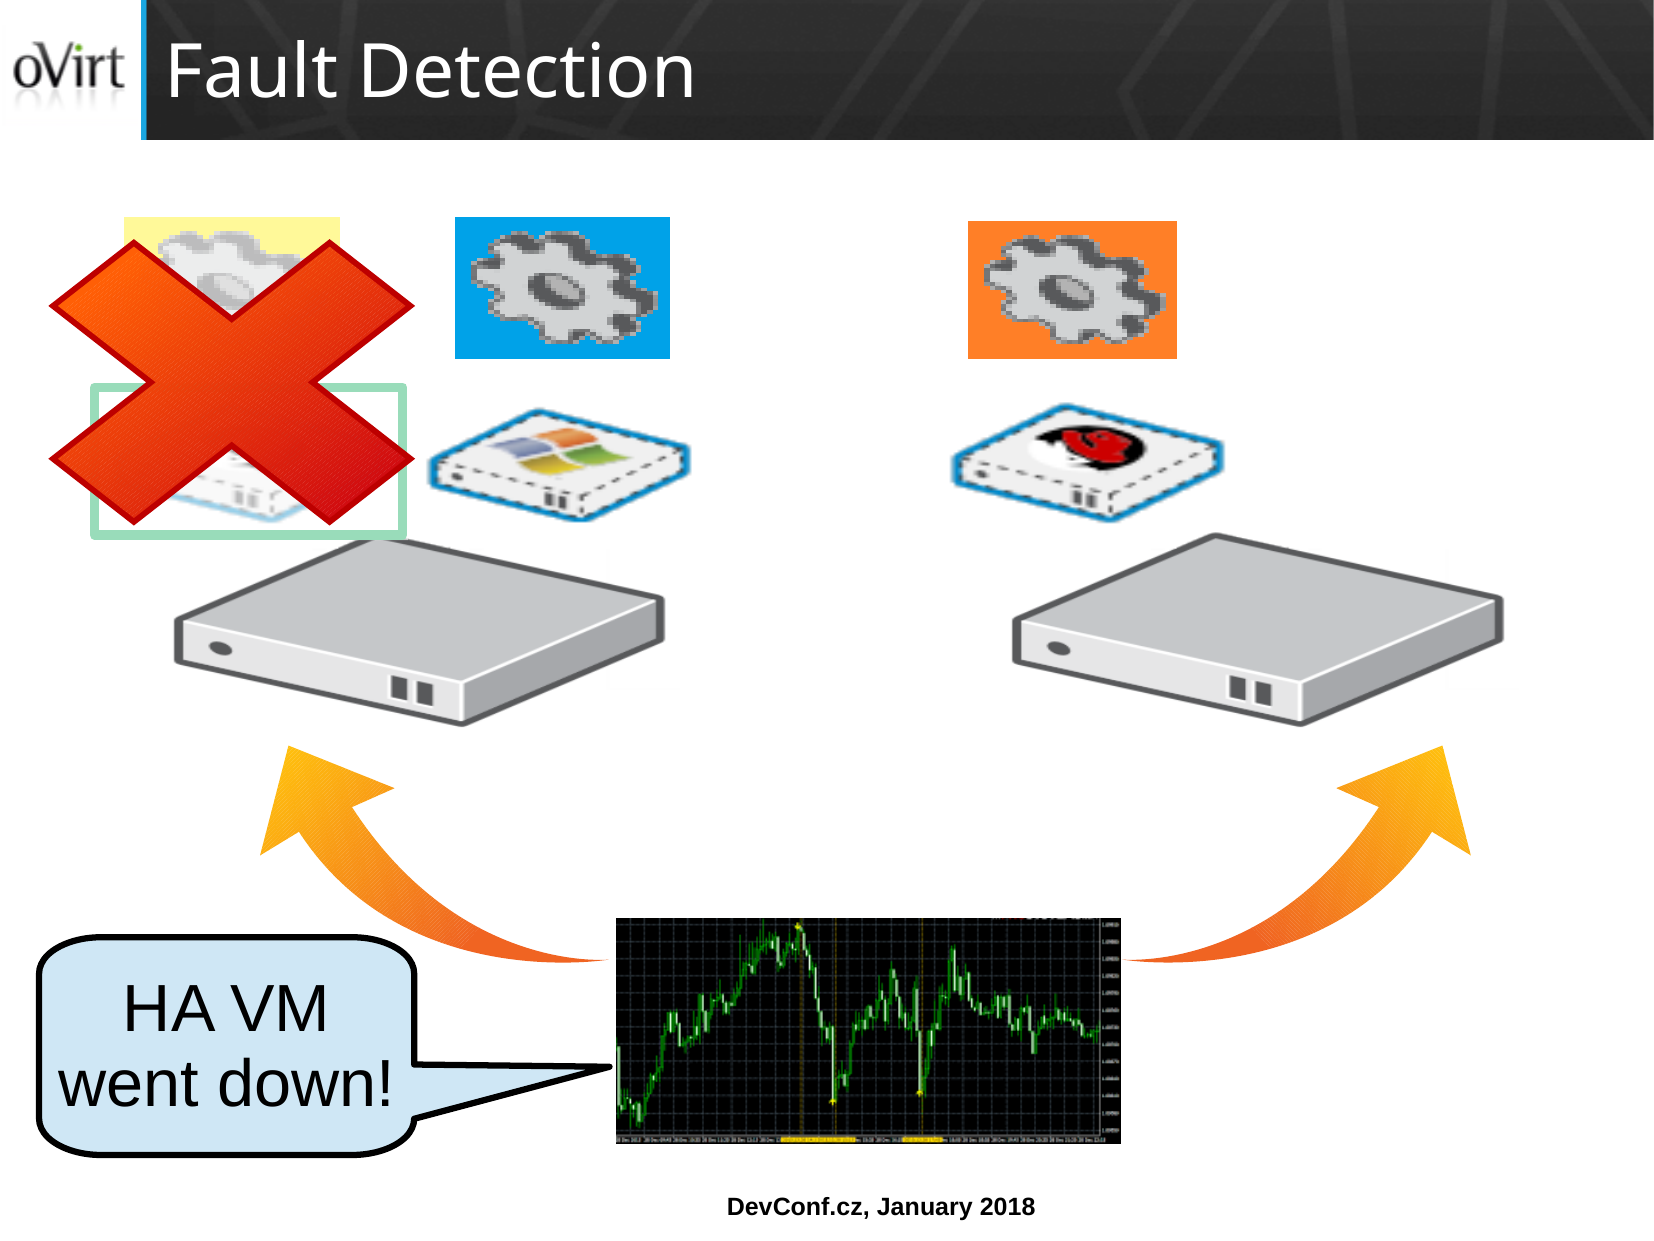

# Fault Detection
HA VM
went down!